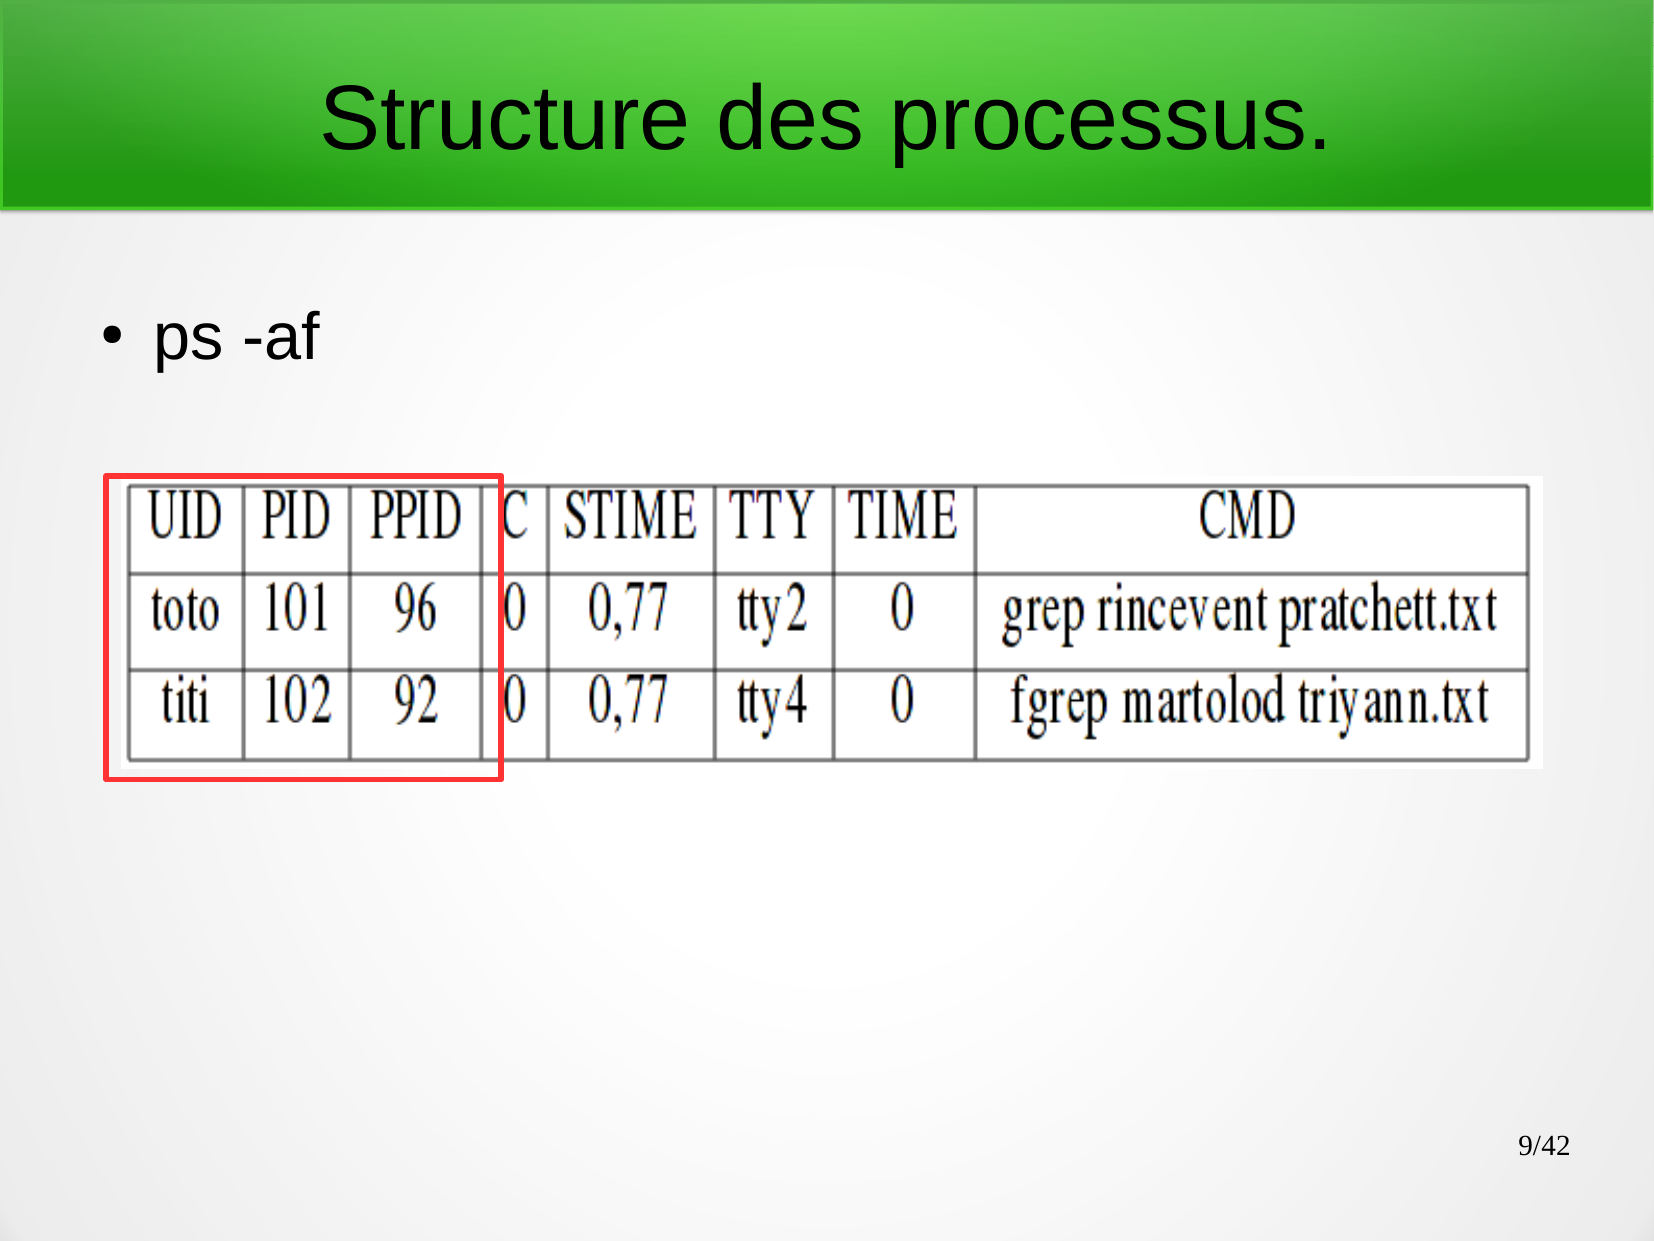

# Structure des processus.
ps -af
9